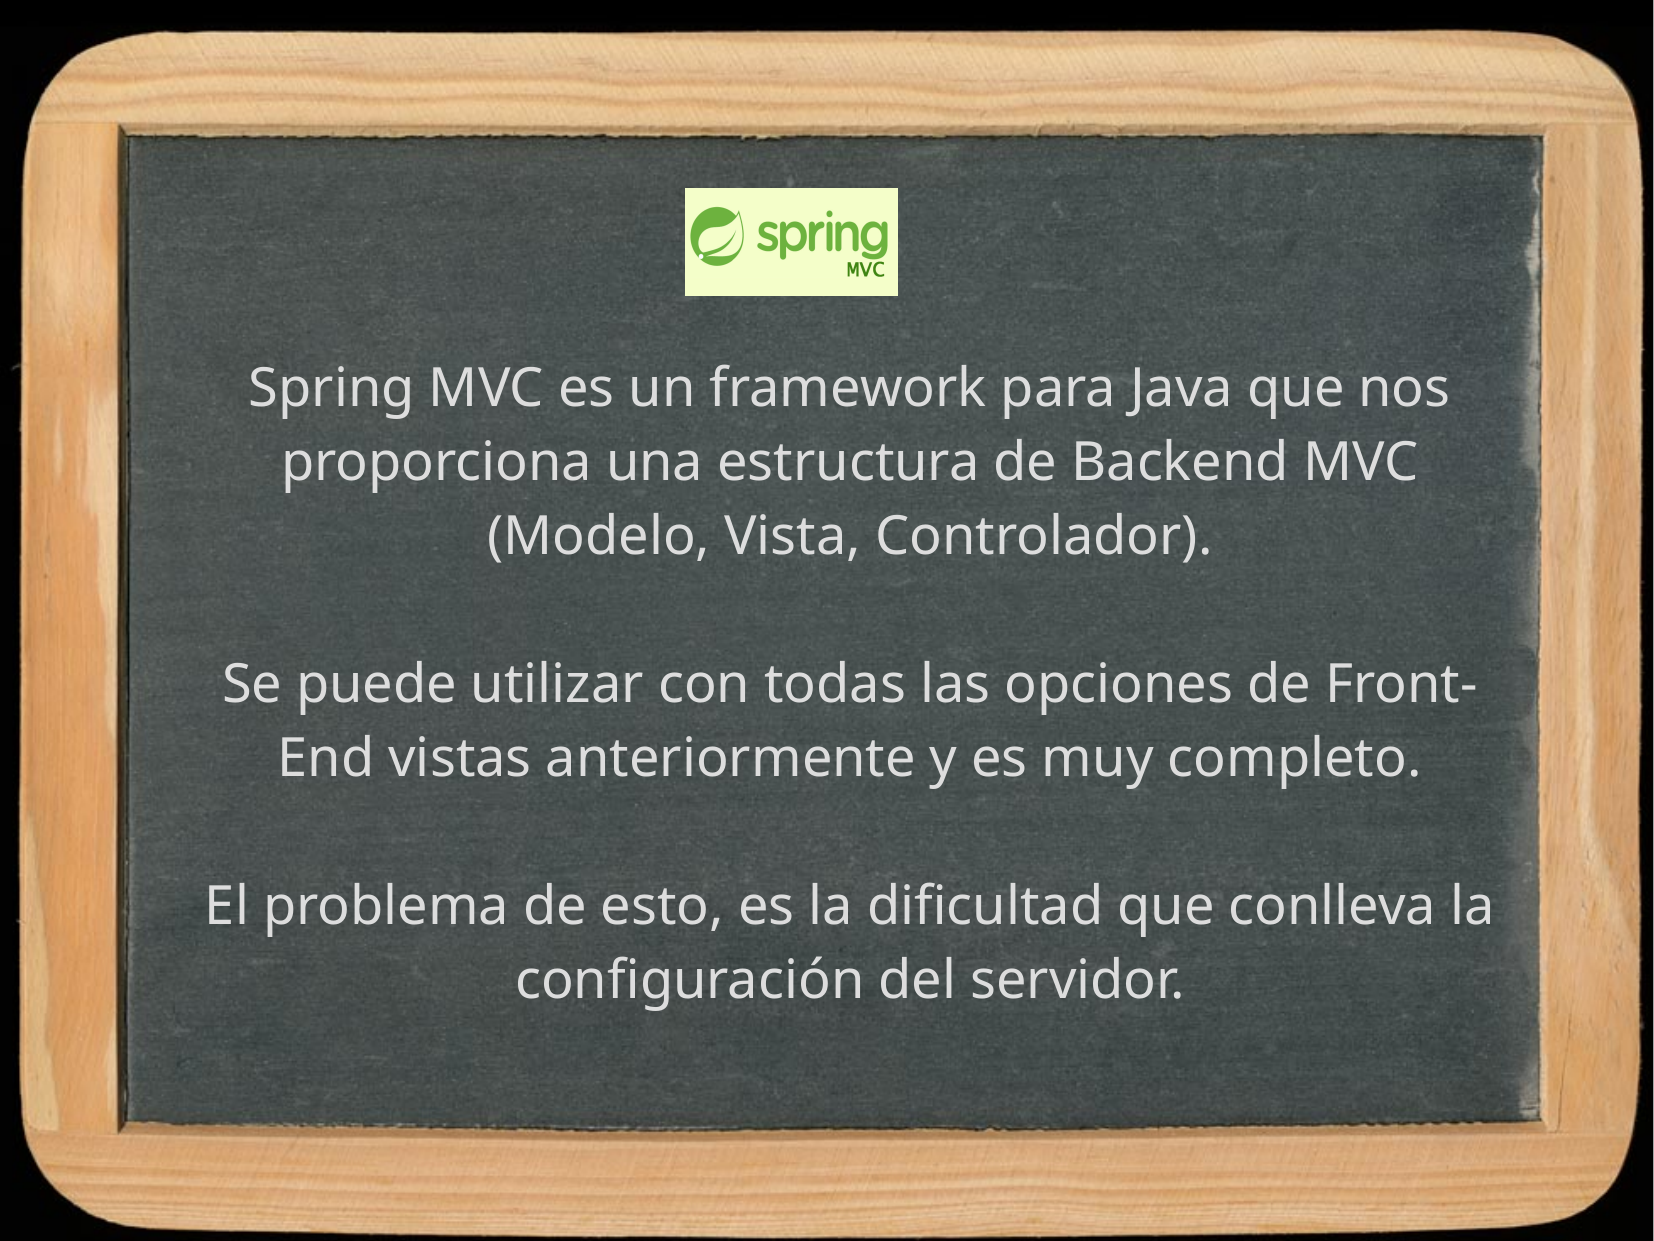

Spring MVC es un framework para Java que nos proporciona una estructura de Backend MVC (Modelo, Vista, Controlador).
Se puede utilizar con todas las opciones de Front-End vistas anteriormente y es muy completo.
El problema de esto, es la dificultad que conlleva la configuración del servidor.